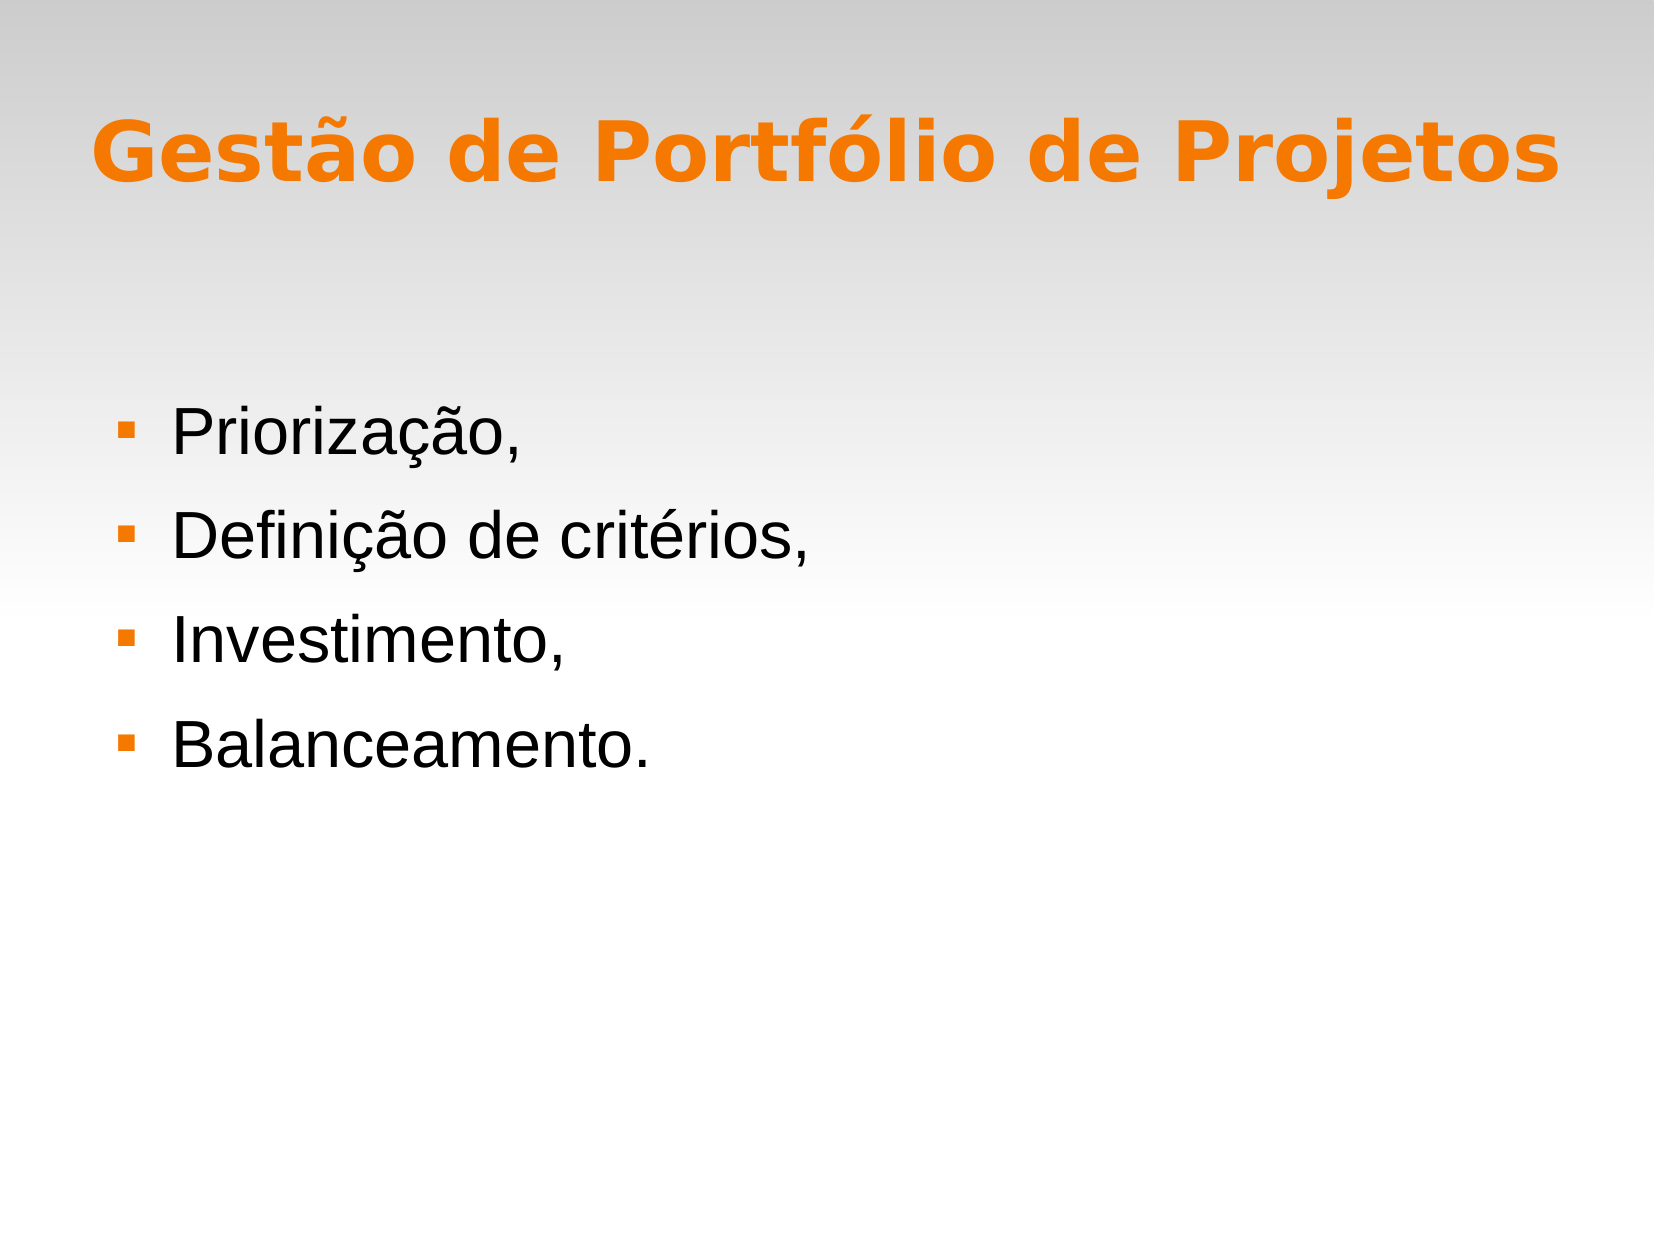

# Gestão de Portfólio de Projetos
Priorização,
Definição de critérios,
Investimento,
Balanceamento.